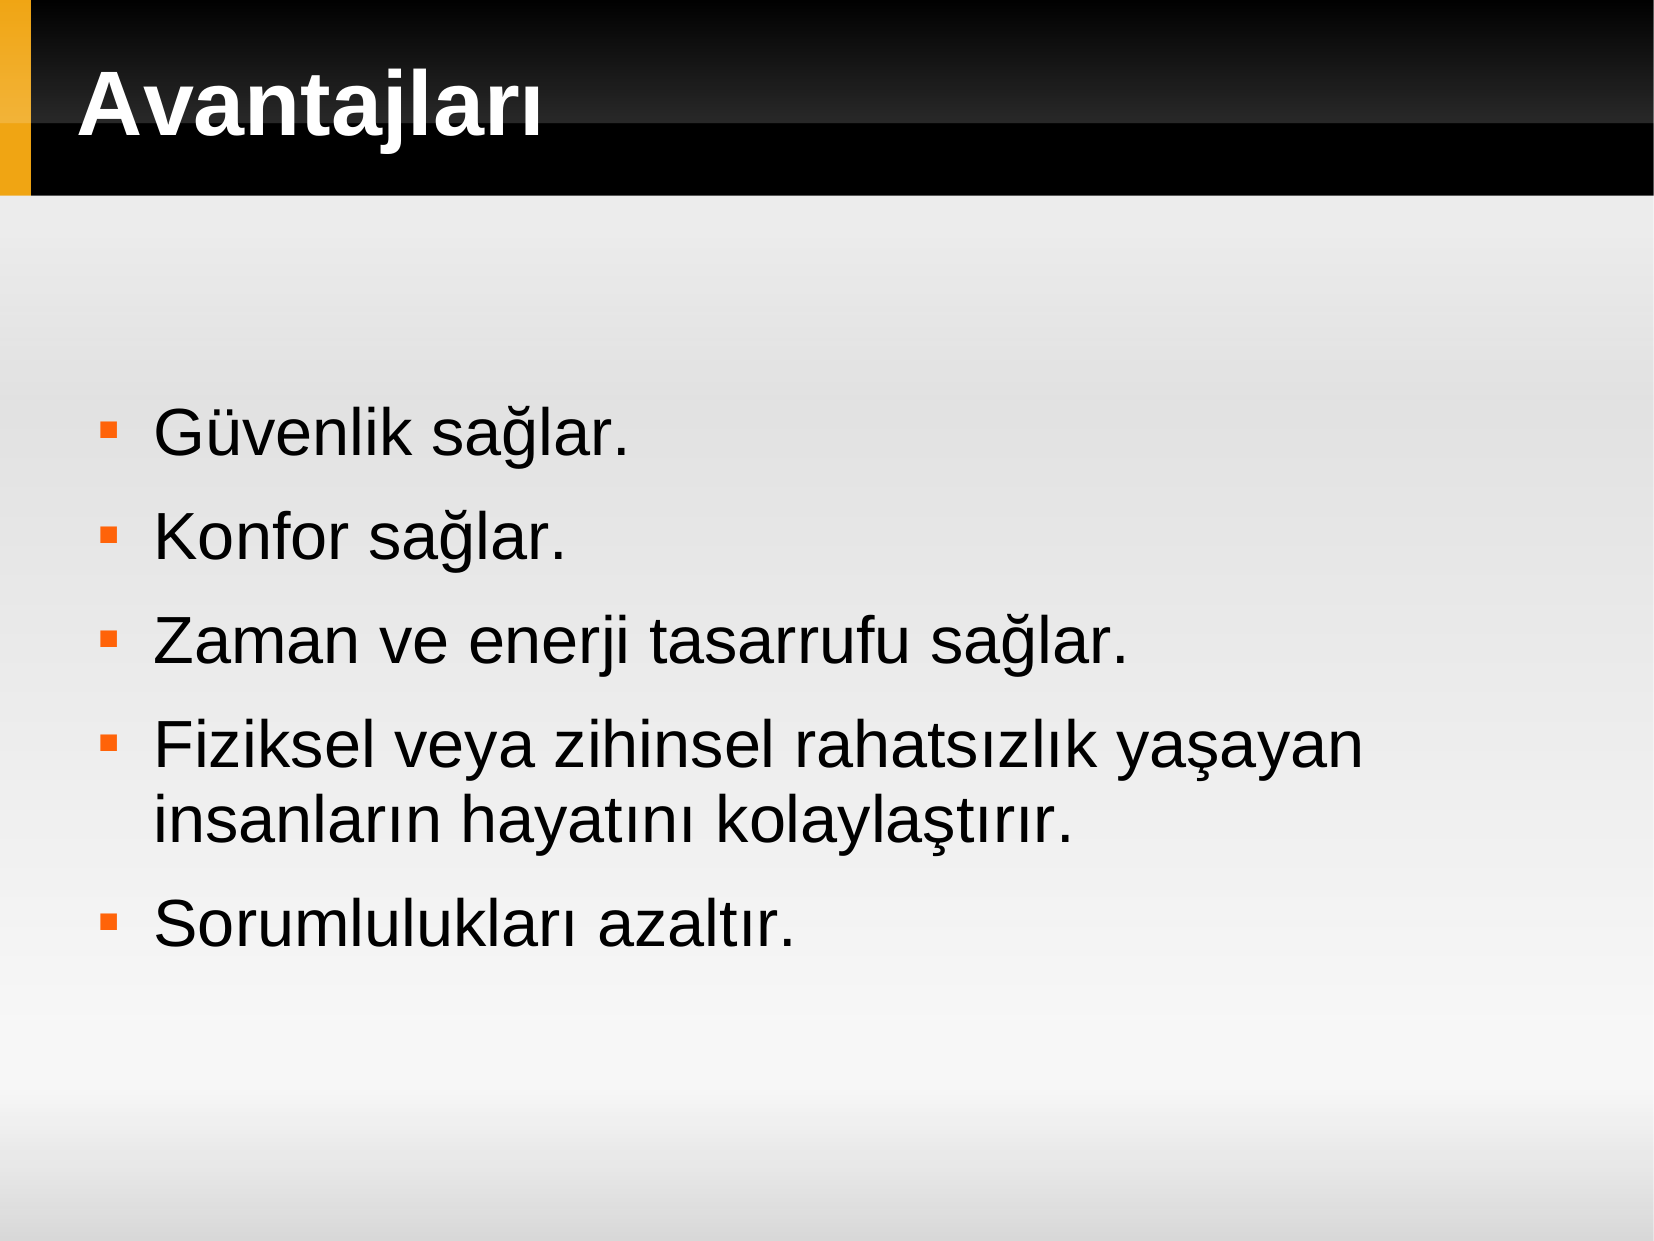

# Avantajları
Güvenlik sağlar.
Konfor sağlar.
Zaman ve enerji tasarrufu sağlar.
Fiziksel veya zihinsel rahatsızlık yaşayan insanların hayatını kolaylaştırır.
Sorumlulukları azaltır.